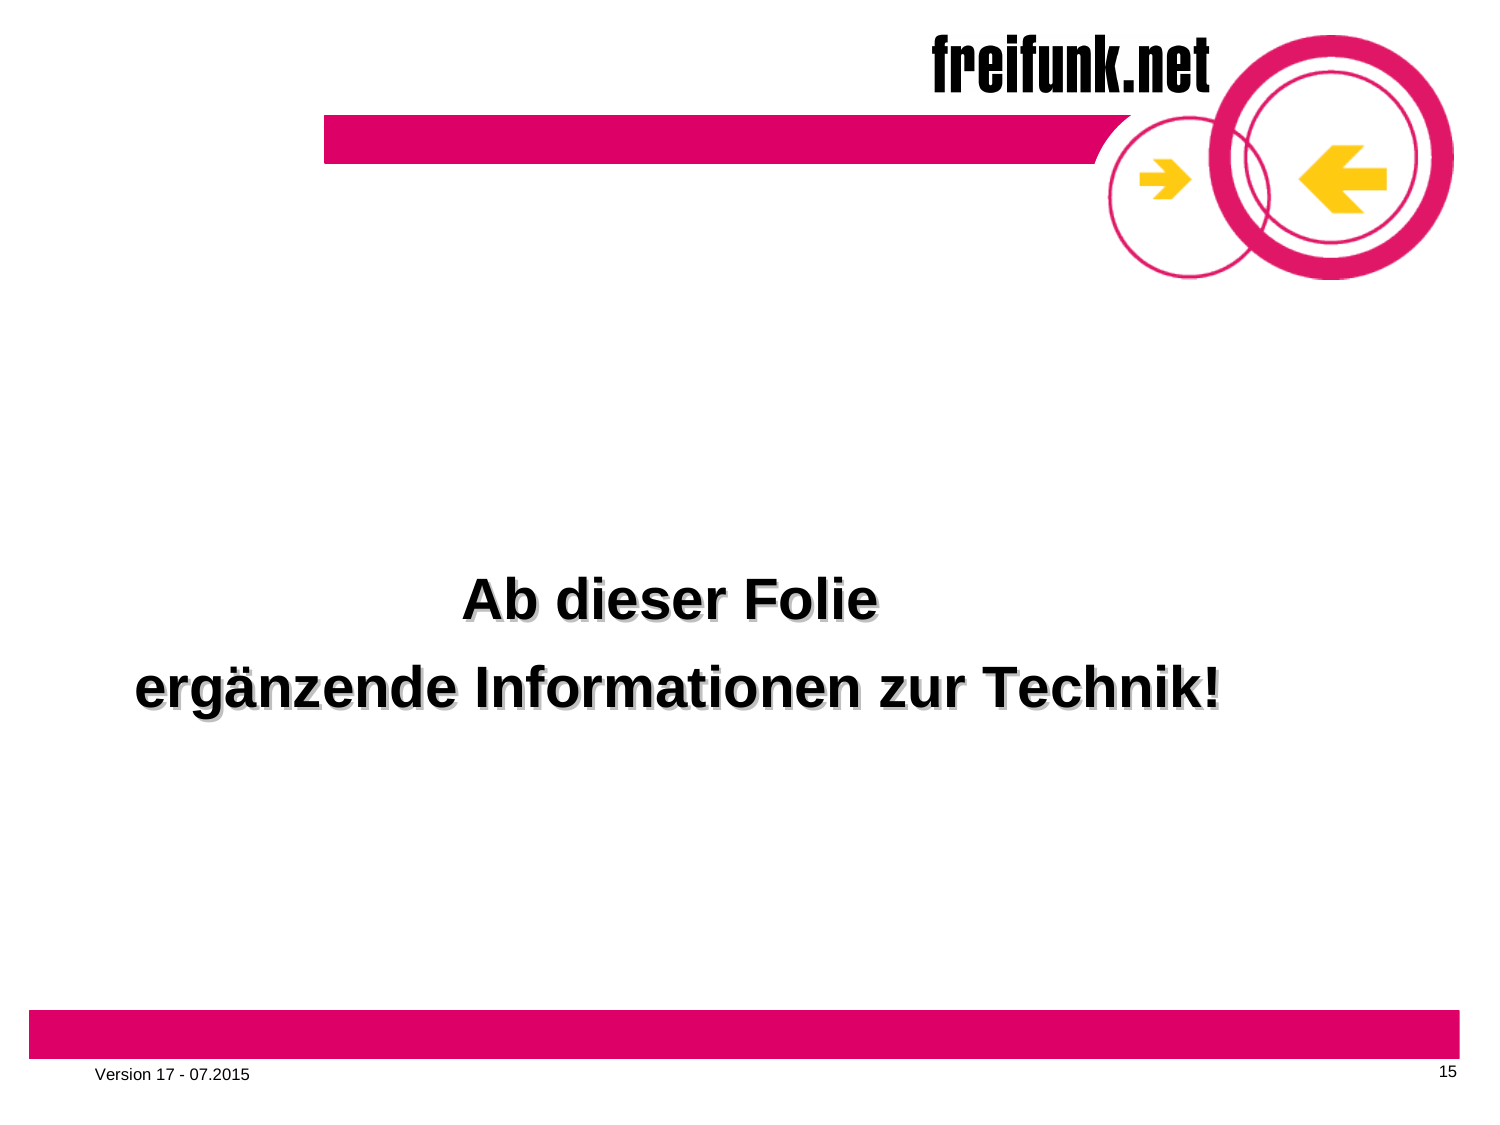

Ab dieser Folie
ergänzende Informationen zur Technik!
15
Version 17 - 07.2015